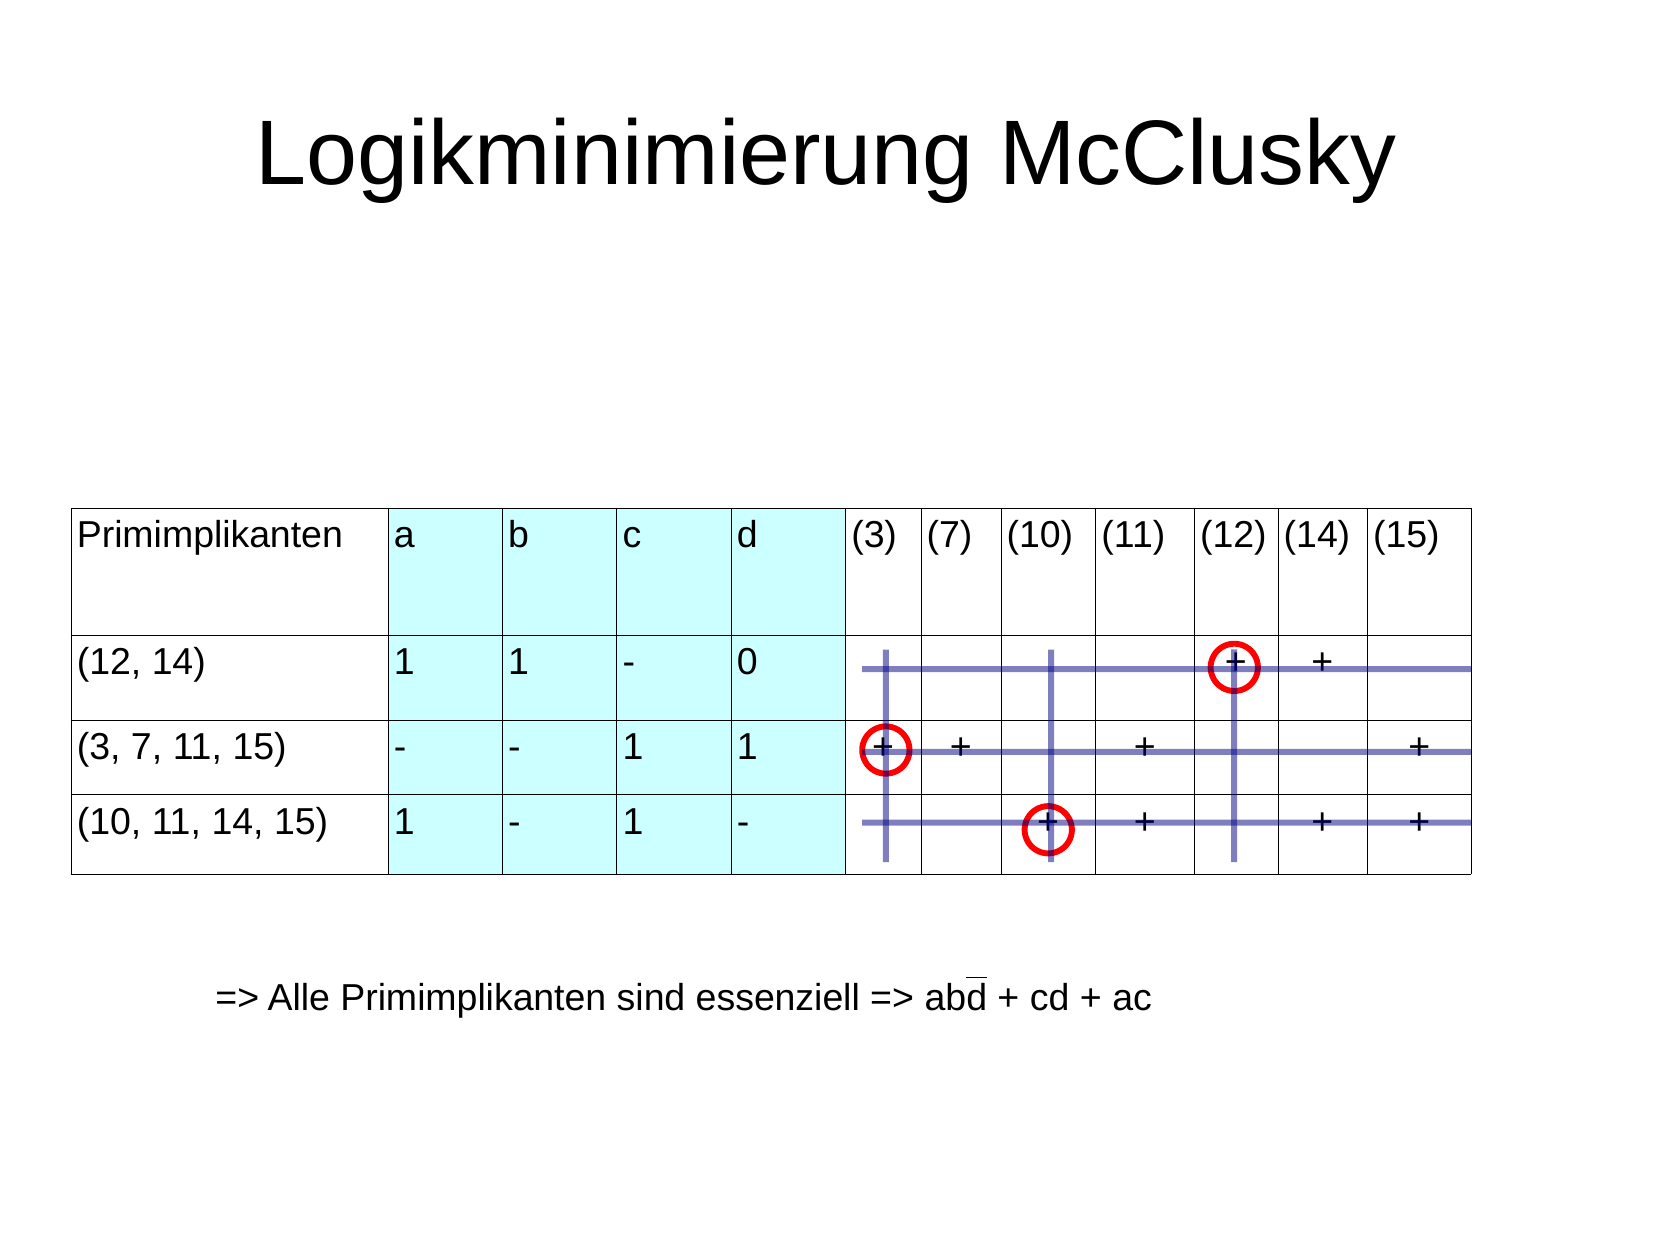

# Logikminimierung McClusky
| Primimplikanten | a | b | c | d | (3) | (7) | (10) | (11) | (12) | (14) | (15) |
| --- | --- | --- | --- | --- | --- | --- | --- | --- | --- | --- | --- |
| (12, 14) | 1 | 1 | - | 0 | | | | | + | + | |
| (3, 7, 11, 15) | - | - | 1 | 1 | + | + | | + | | | + |
| (10, 11, 14, 15) | 1 | - | 1 | - | | | + | + | | + | + |
=> Alle Primimplikanten sind essenziell => abd + cd + ac